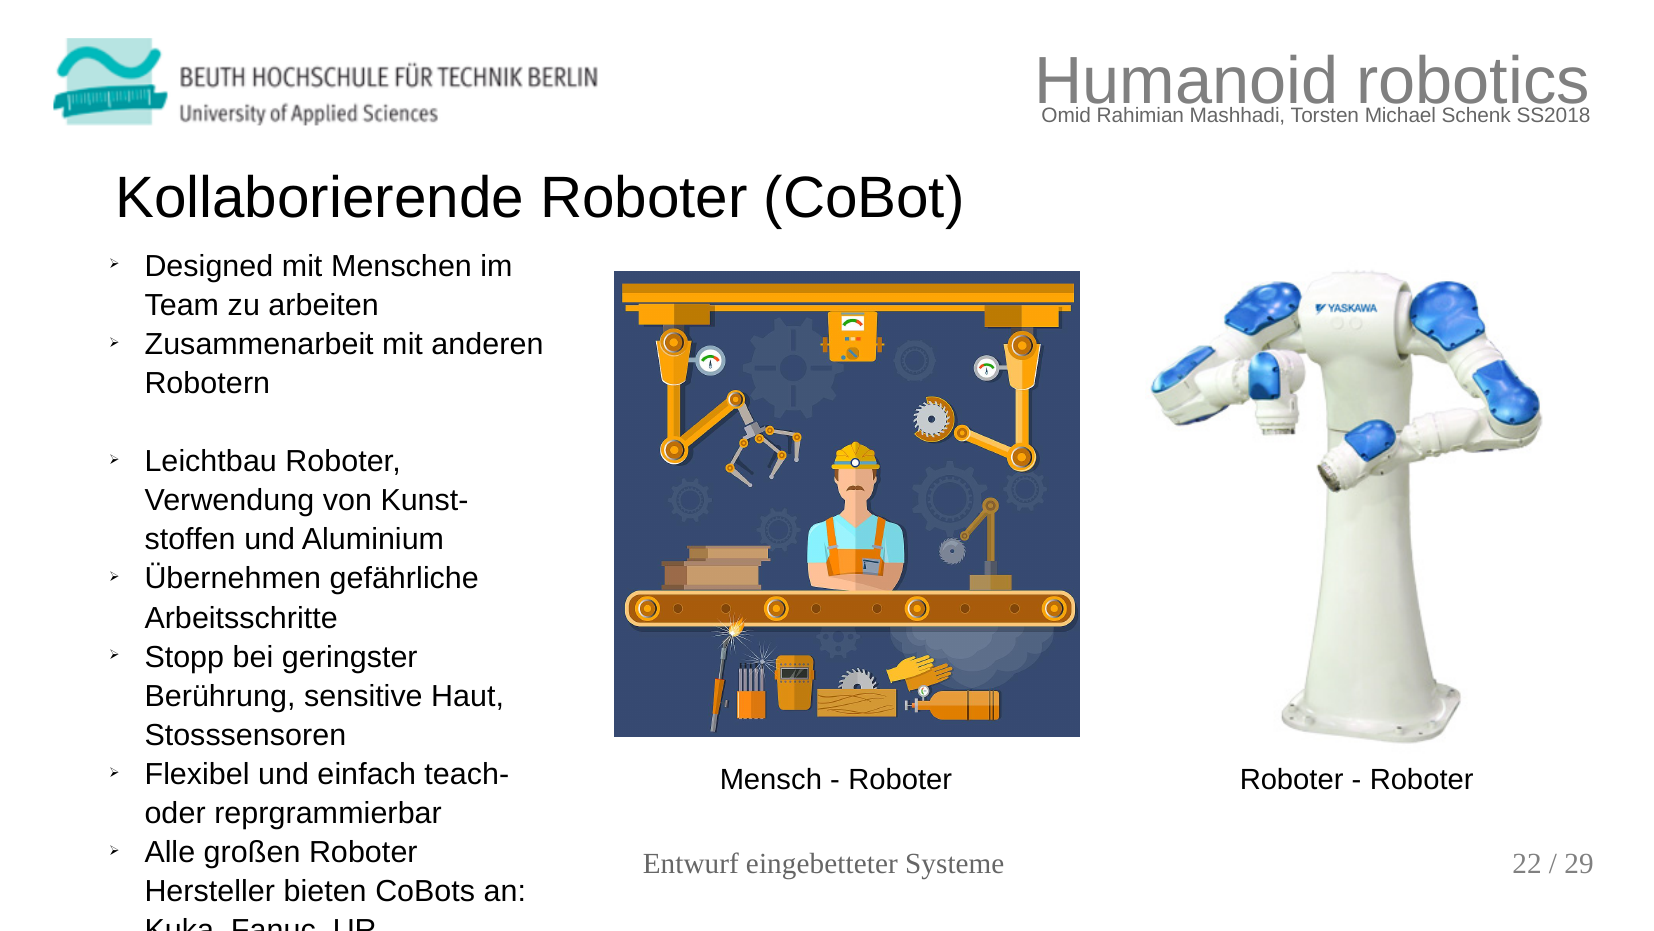

#
Humanoid robotics
Omid Rahimian Mashhadi, Torsten Michael Schenk SS2018
Kollaborierende Roboter (CoBot)
Designed mit Menschen im Team zu arbeiten
Zusammenarbeit mit anderen Robotern
Leichtbau Roboter, Verwendung von Kunst-stoffen und Aluminium
Übernehmen gefährliche Arbeitsschritte
Stopp bei geringster Berührung, sensitive Haut, Stosssensoren
Flexibel und einfach teach- oder reprgrammierbar
Alle großen Roboter Hersteller bieten CoBots an: Kuka, Fanuc, UR
Mensch - Roboter
Roboter - Roboter
 / 29
Entwurf eingebetteter Systeme
22